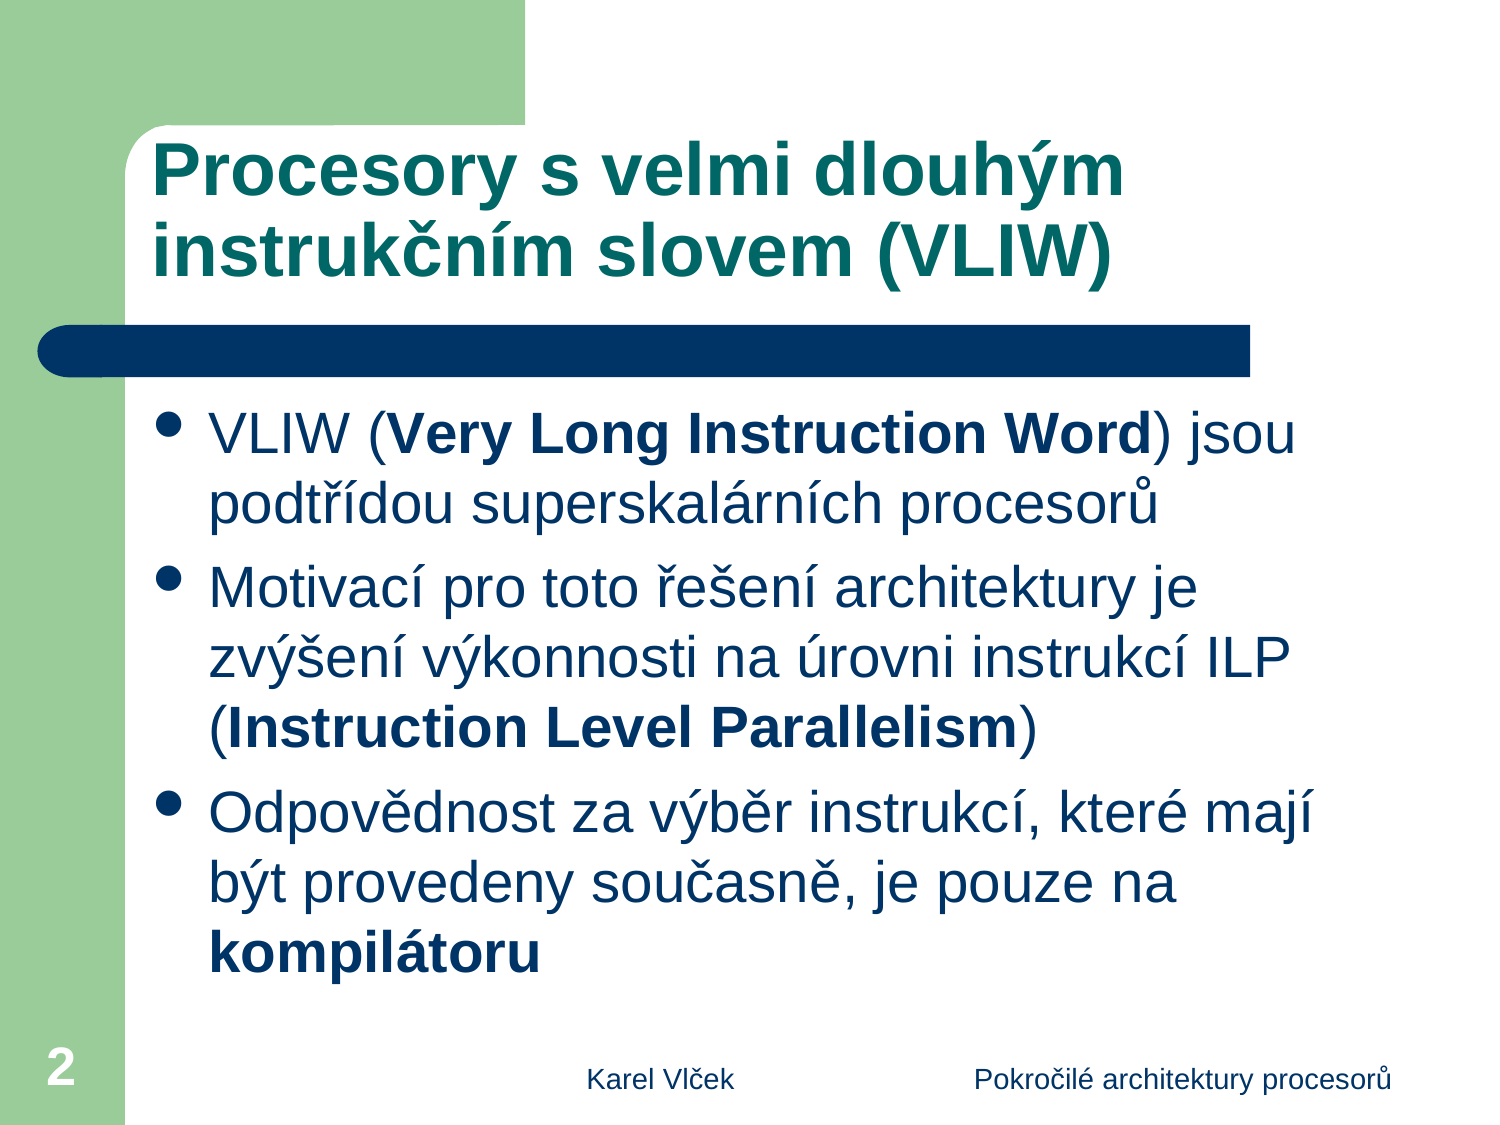

# Procesory s velmi dlouhým instrukčním slovem (VLIW)
VLIW (Very Long Instruction Word) jsou podtřídou superskalárních procesorů
Motivací pro toto řešení architektury je zvýšení výkonnosti na úrovni instrukcí ILP (Instruction Level Parallelism)
Odpovědnost za výběr instrukcí, které mají být provedeny současně, je pouze na kompilátoru
2
Karel Vlček
Pokročilé architektury procesorů